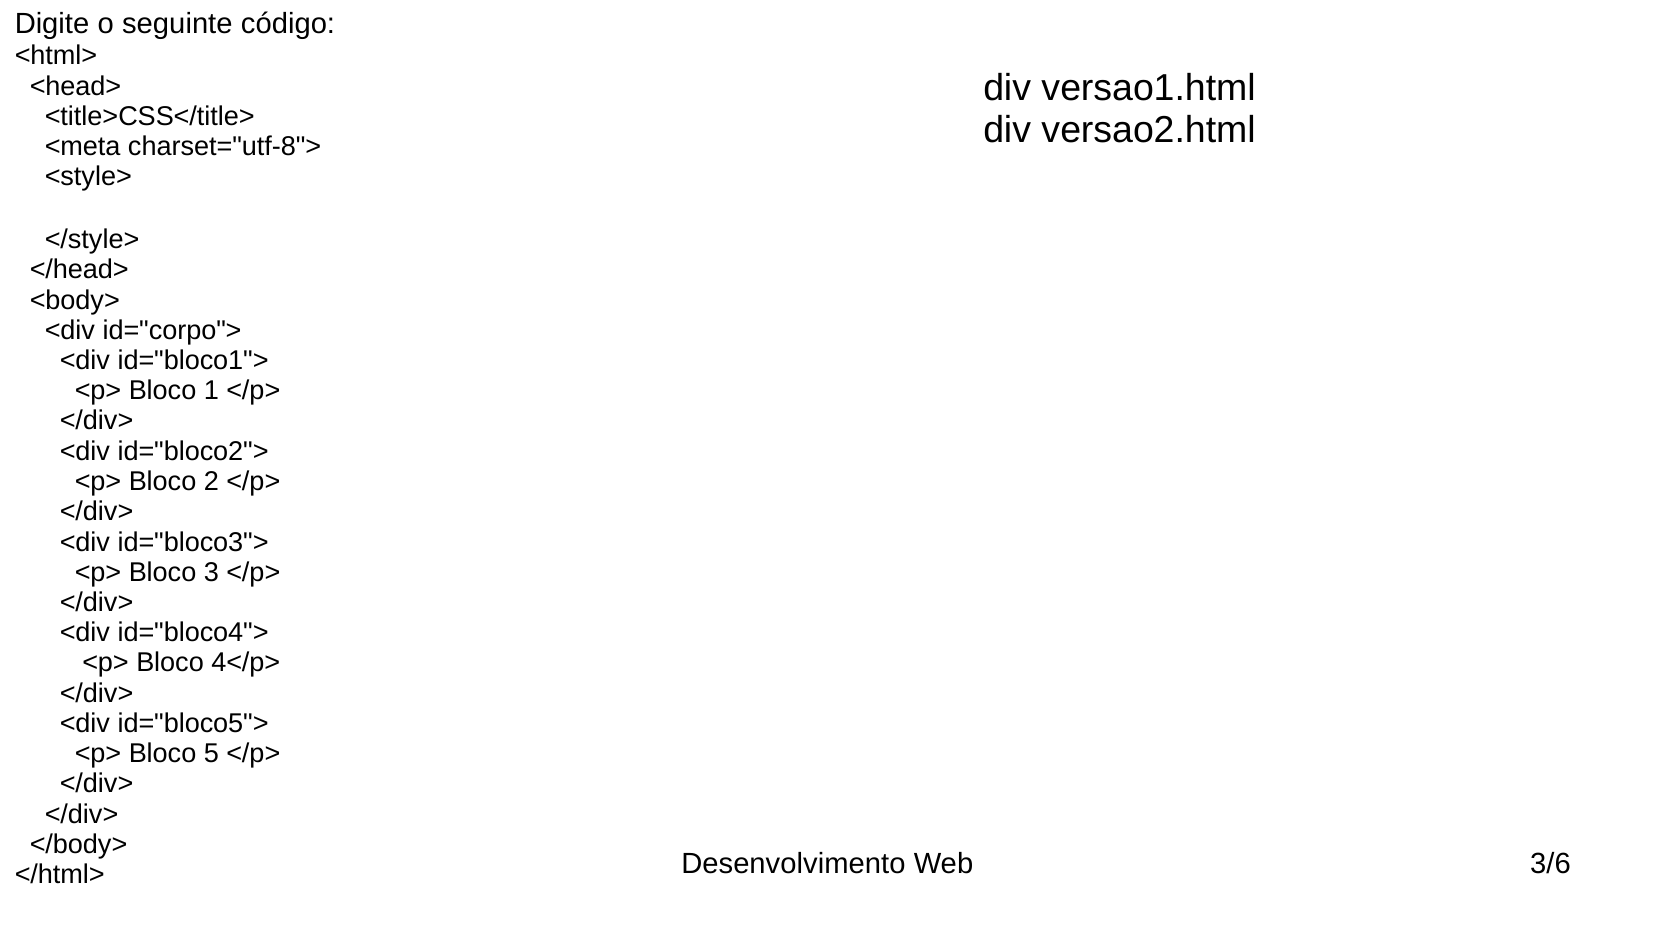

Digite o seguinte código:
<html>
 <head>
 <title>CSS</title>
 <meta charset="utf-8">
 <style>
 </style>
 </head>
 <body>
 <div id="corpo">
 <div id="bloco1">
 <p> Bloco 1 </p>
 </div>
 <div id="bloco2">
 <p> Bloco 2 </p>
 </div>
 <div id="bloco3">
 <p> Bloco 3 </p>
 </div>
 <div id="bloco4">
 <p> Bloco 4</p>
 </div>
 <div id="bloco5">
 <p> Bloco 5 </p>
 </div>
 </div>
 </body>
</html>
div versao1.html
div versao2.html
Desenvolvimento Web
3